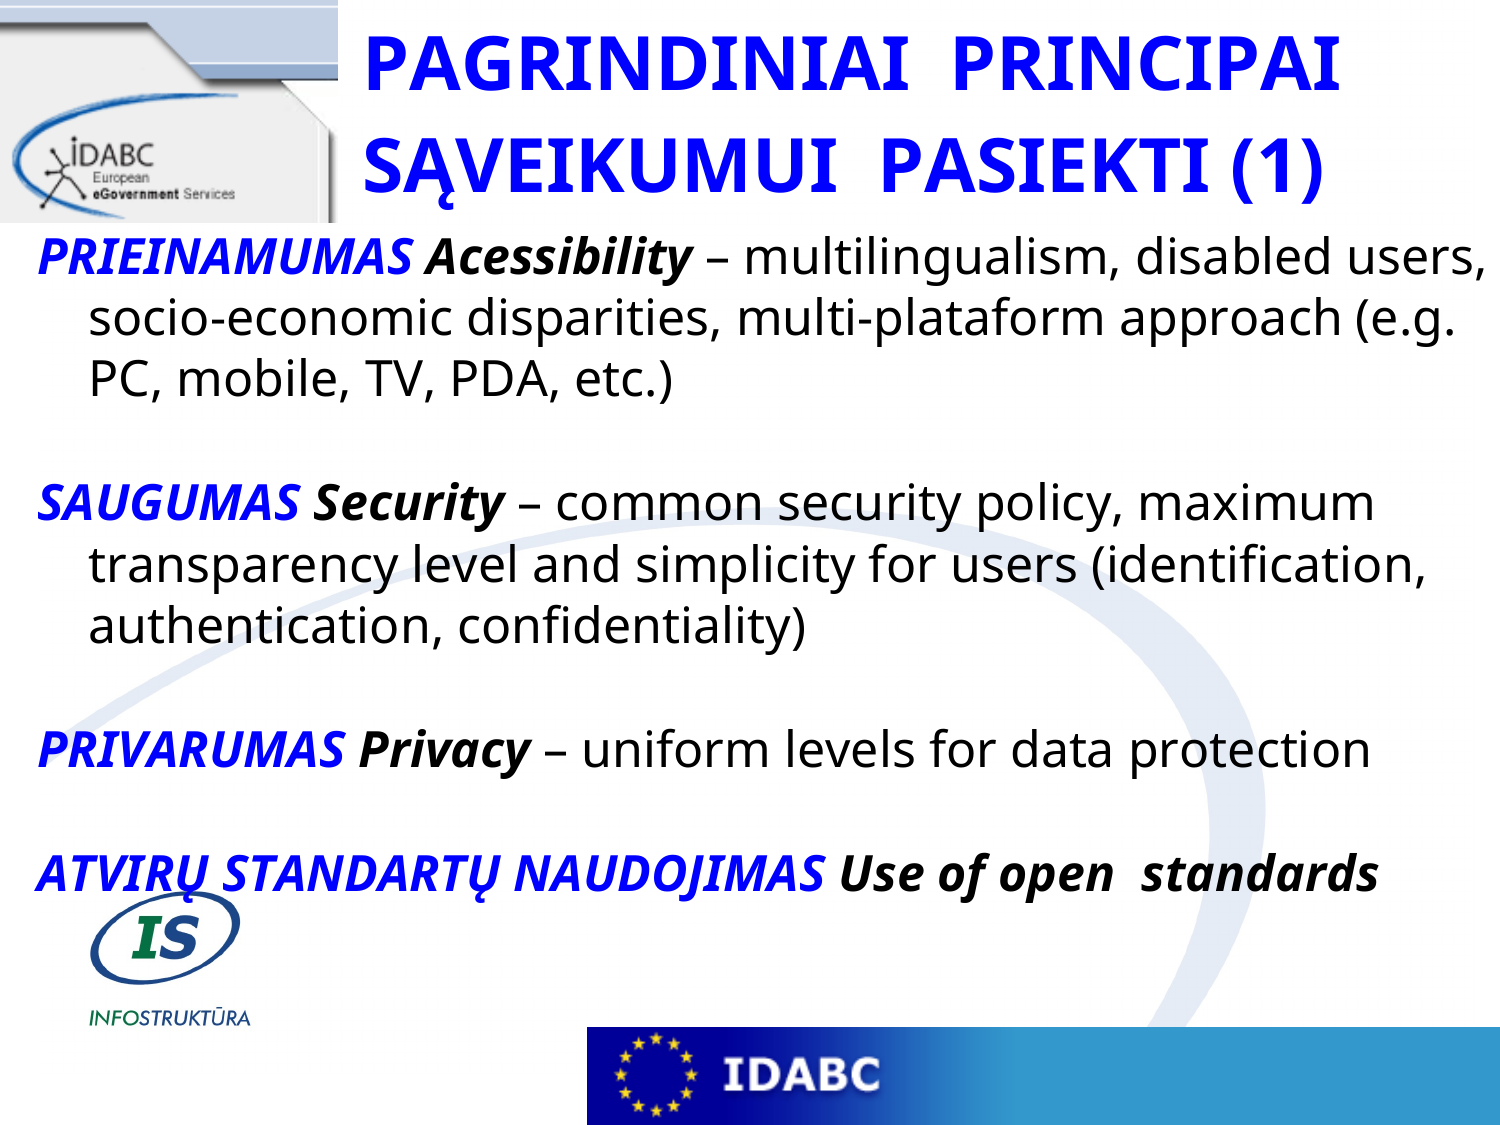

# PAGRINDINIAI PRINCIPAI SĄVEIKUMUI PASIEKTI (1)
PRIEINAMUMAS Acessibility – multilingualism, disabled users, socio-economic disparities, multi-plataform approach (e.g. PC, mobile, TV, PDA, etc.)
SAUGUMAS Security – common security policy, maximum transparency level and simplicity for users (identification, authentication, confidentiality)
PRIVARUMAS Privacy – uniform levels for data protection
ATVIRŲ STANDARTŲ NAUDOJIMAS Use of open standards